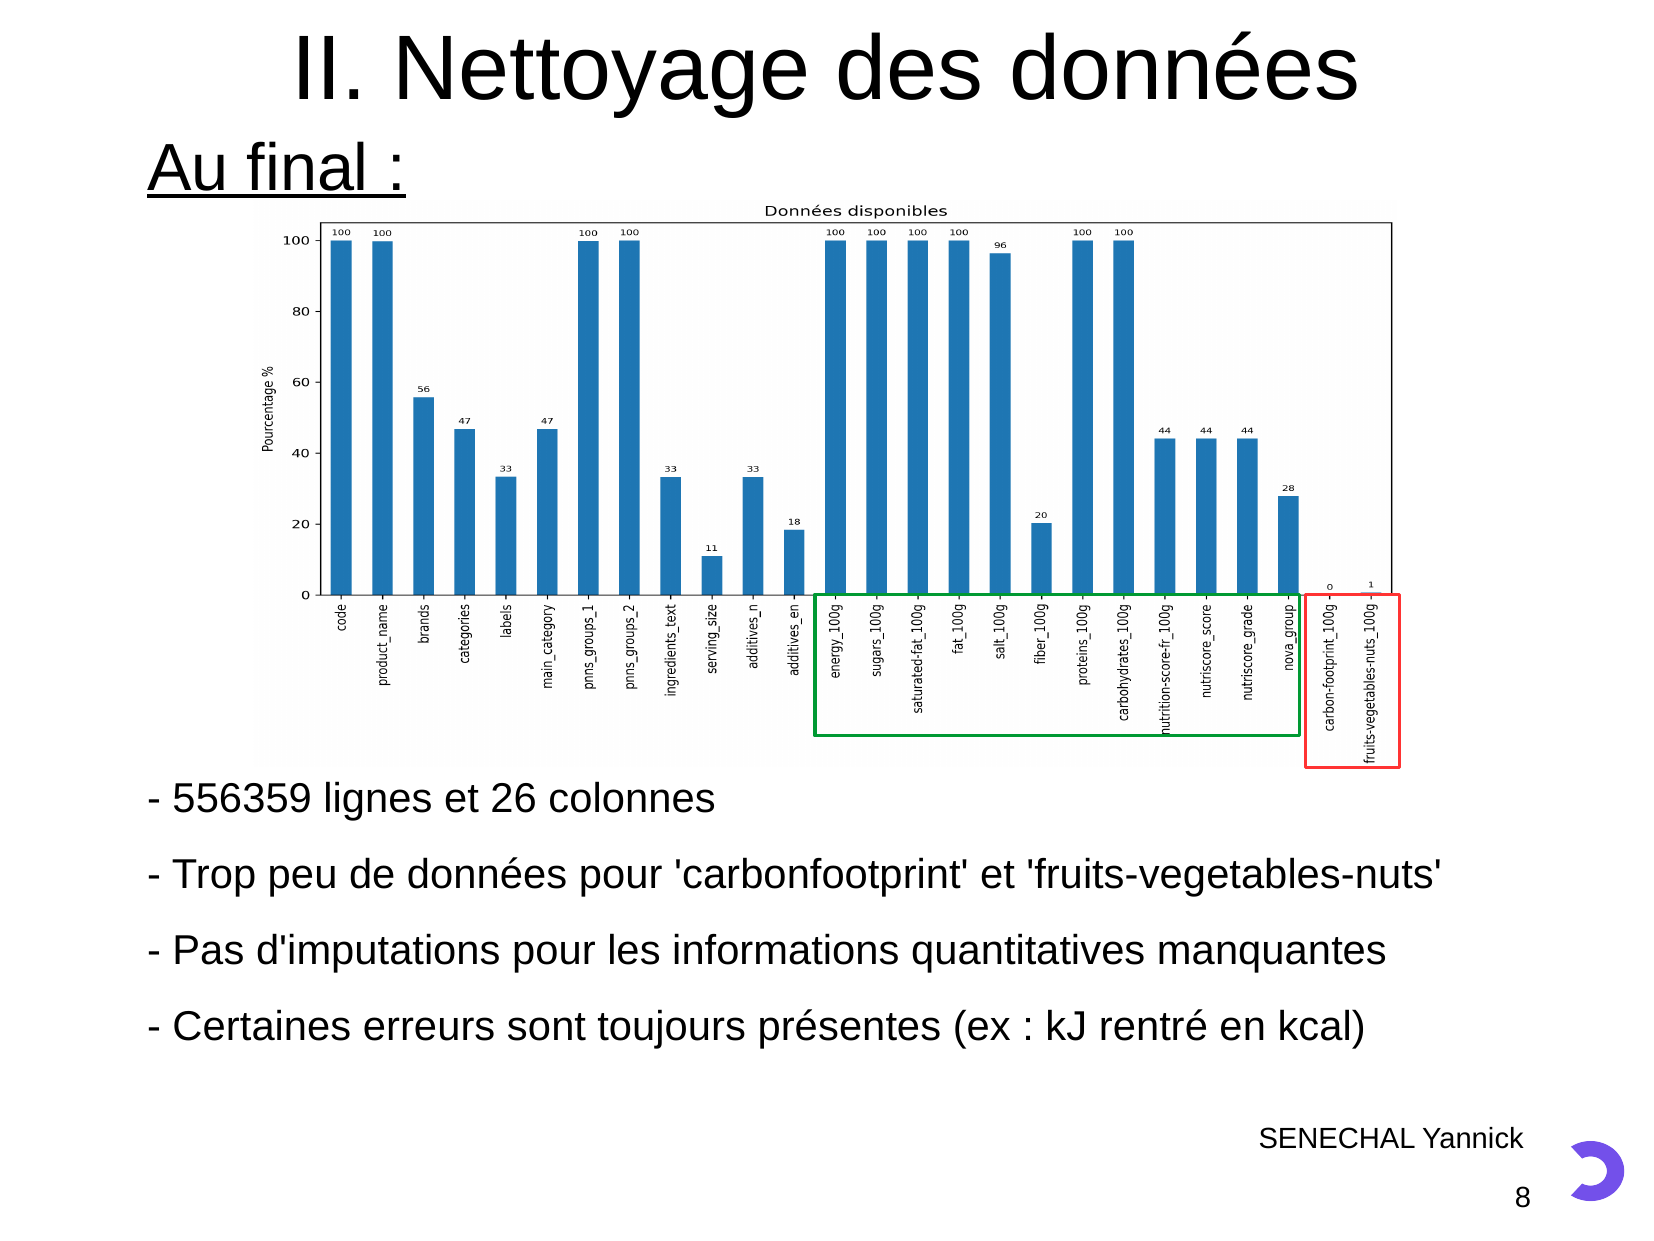

# II. Nettoyage des données
Au final :
- 556359 lignes et 26 colonnes
- Trop peu de données pour 'carbonfootprint' et 'fruits-vegetables-nuts'
- Pas d'imputations pour les informations quantitatives manquantes
- Certaines erreurs sont toujours présentes (ex : kJ rentré en kcal)
SENECHAL Yannick
8